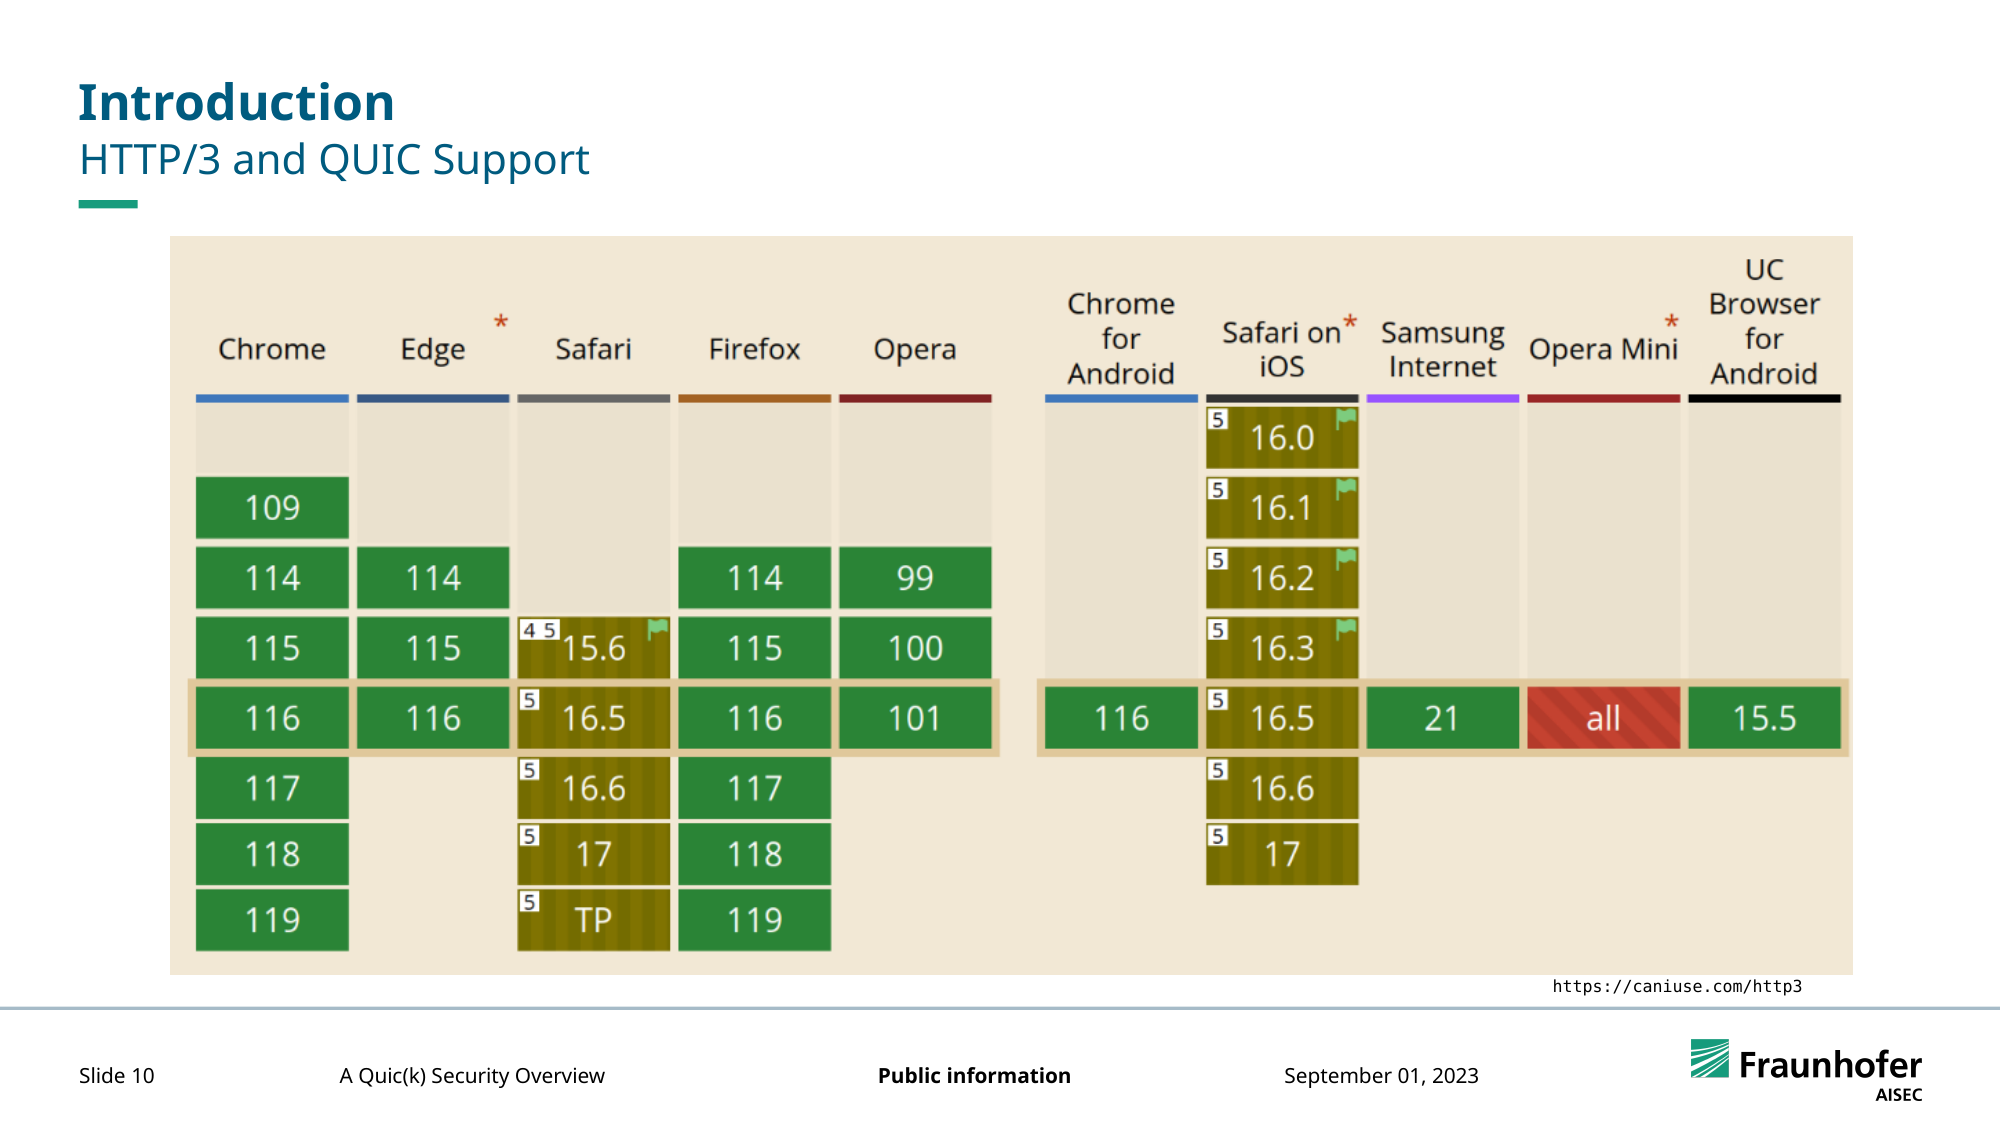

# Introduction
HTTP/3 and QUIC Support
https://caniuse.com/http3